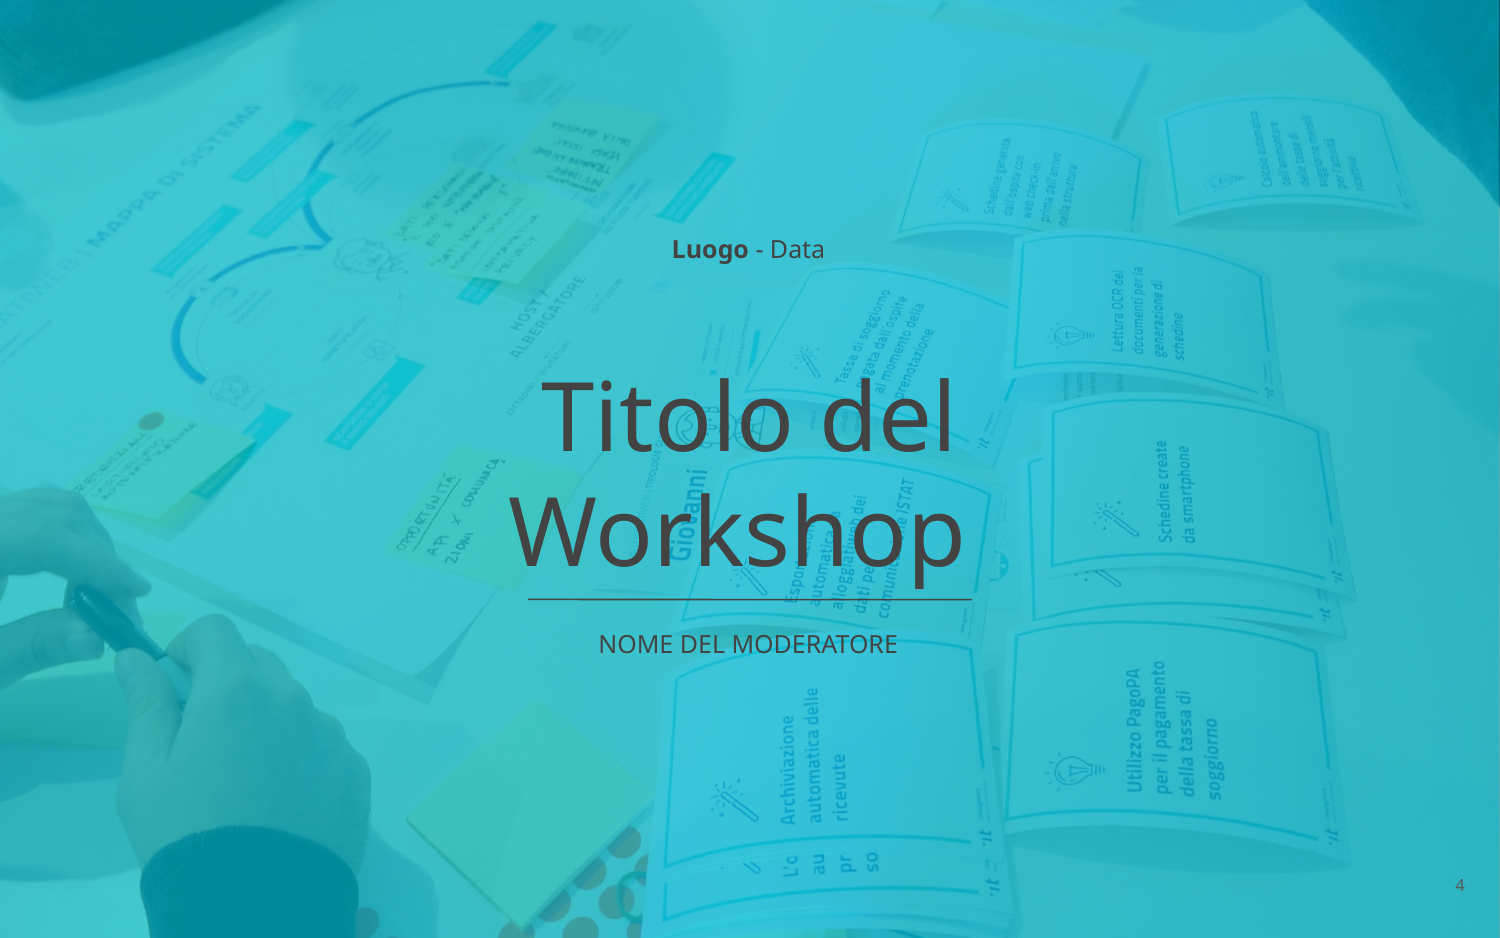

Luogo - Data
Titolo del Workshop
NOME DEL MODERATORE